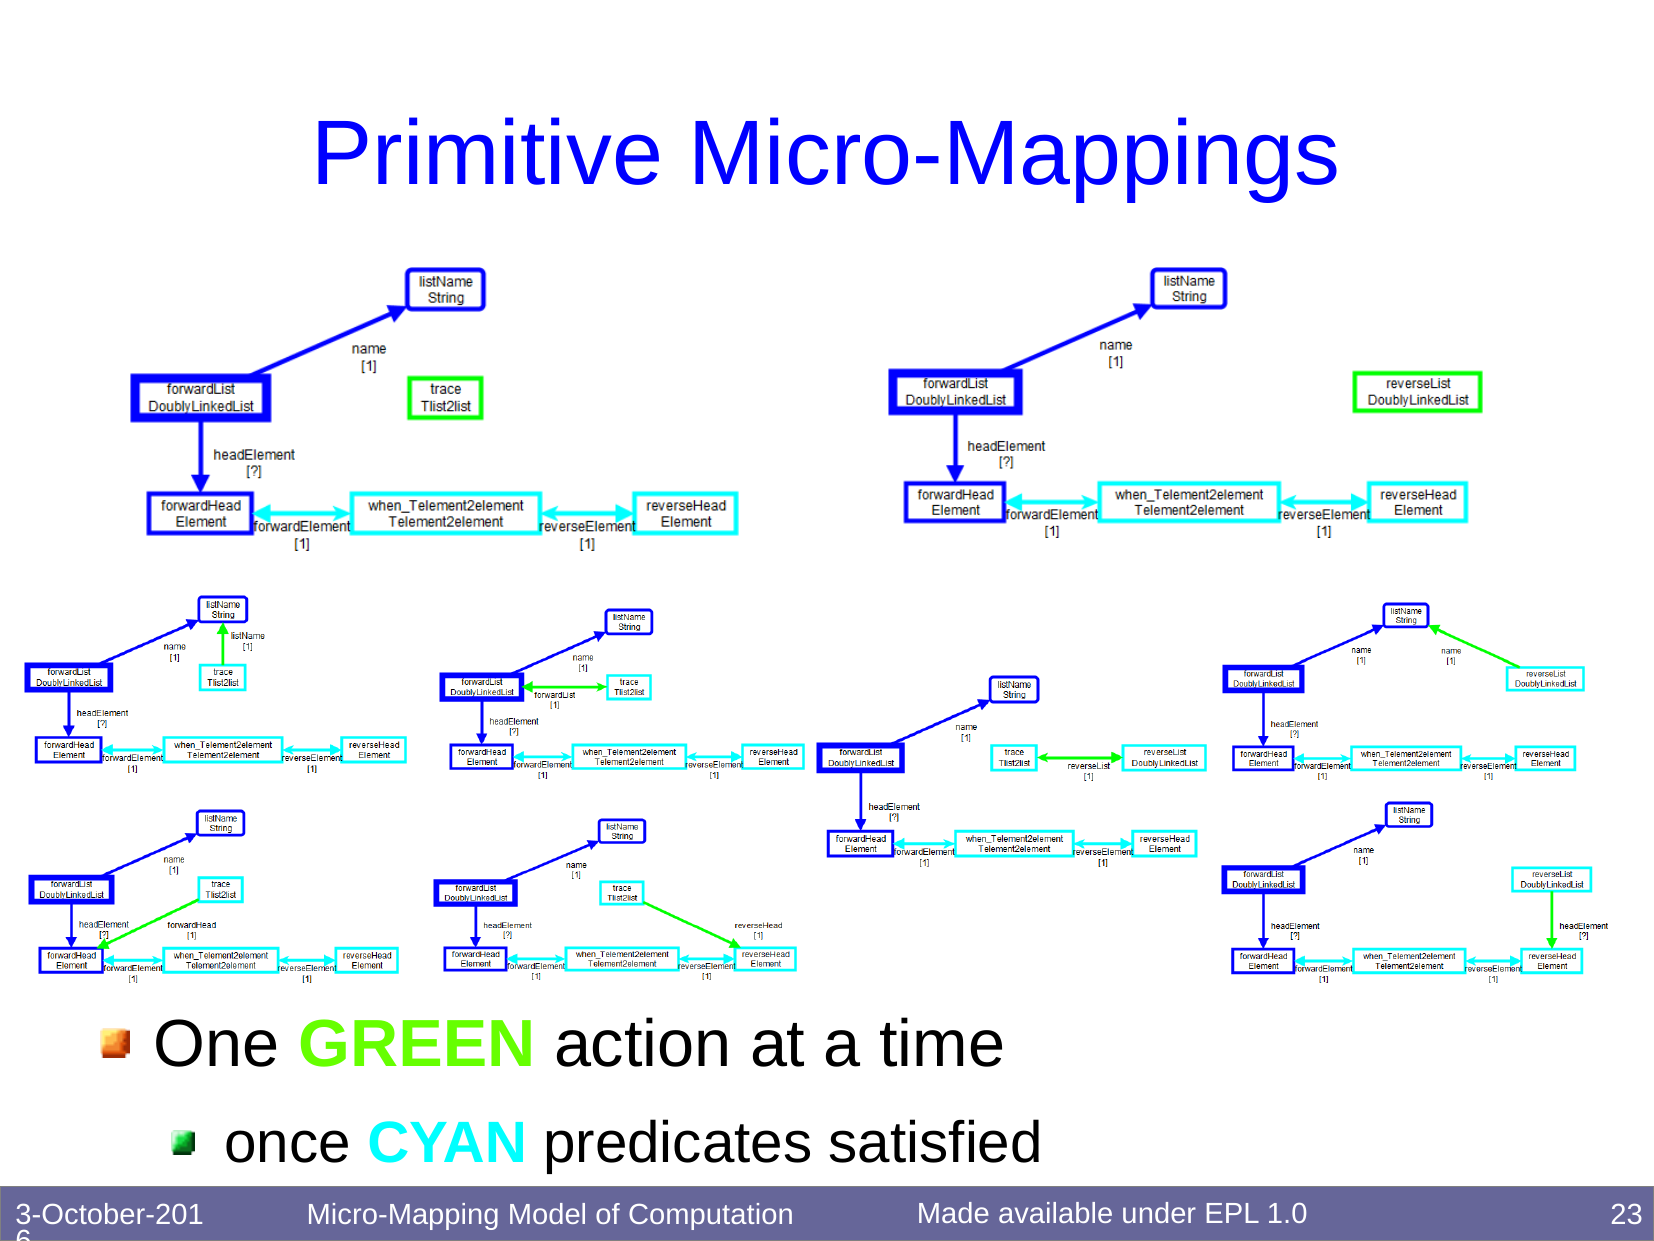

# Primitive Micro-Mappings
One GREEN action at a time
once CYAN predicates satisfied
3-October-2016
Micro-Mapping Model of Computation
23